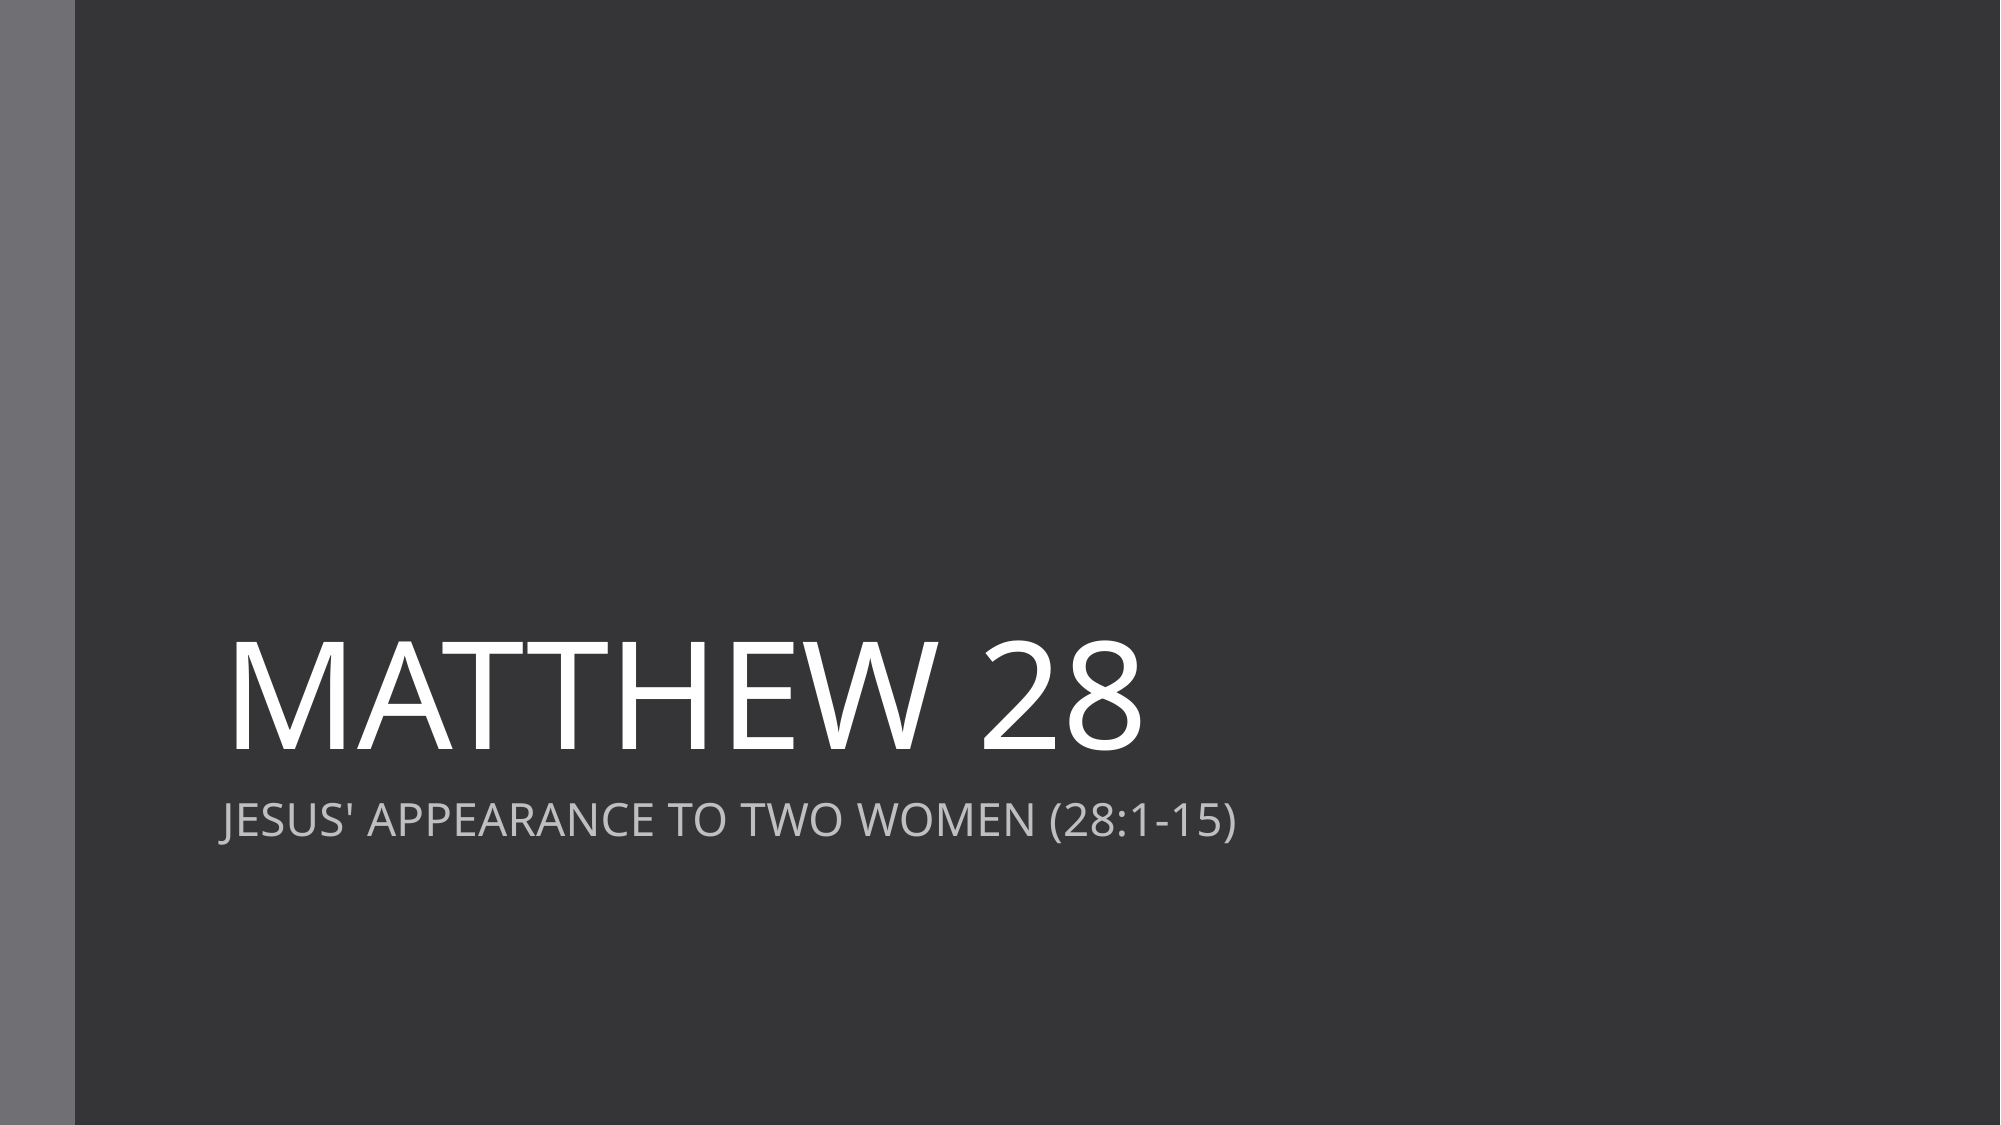

# MATTHEW 28
JESUS' APPEARANCE TO TWO WOMEN (28:1-15)